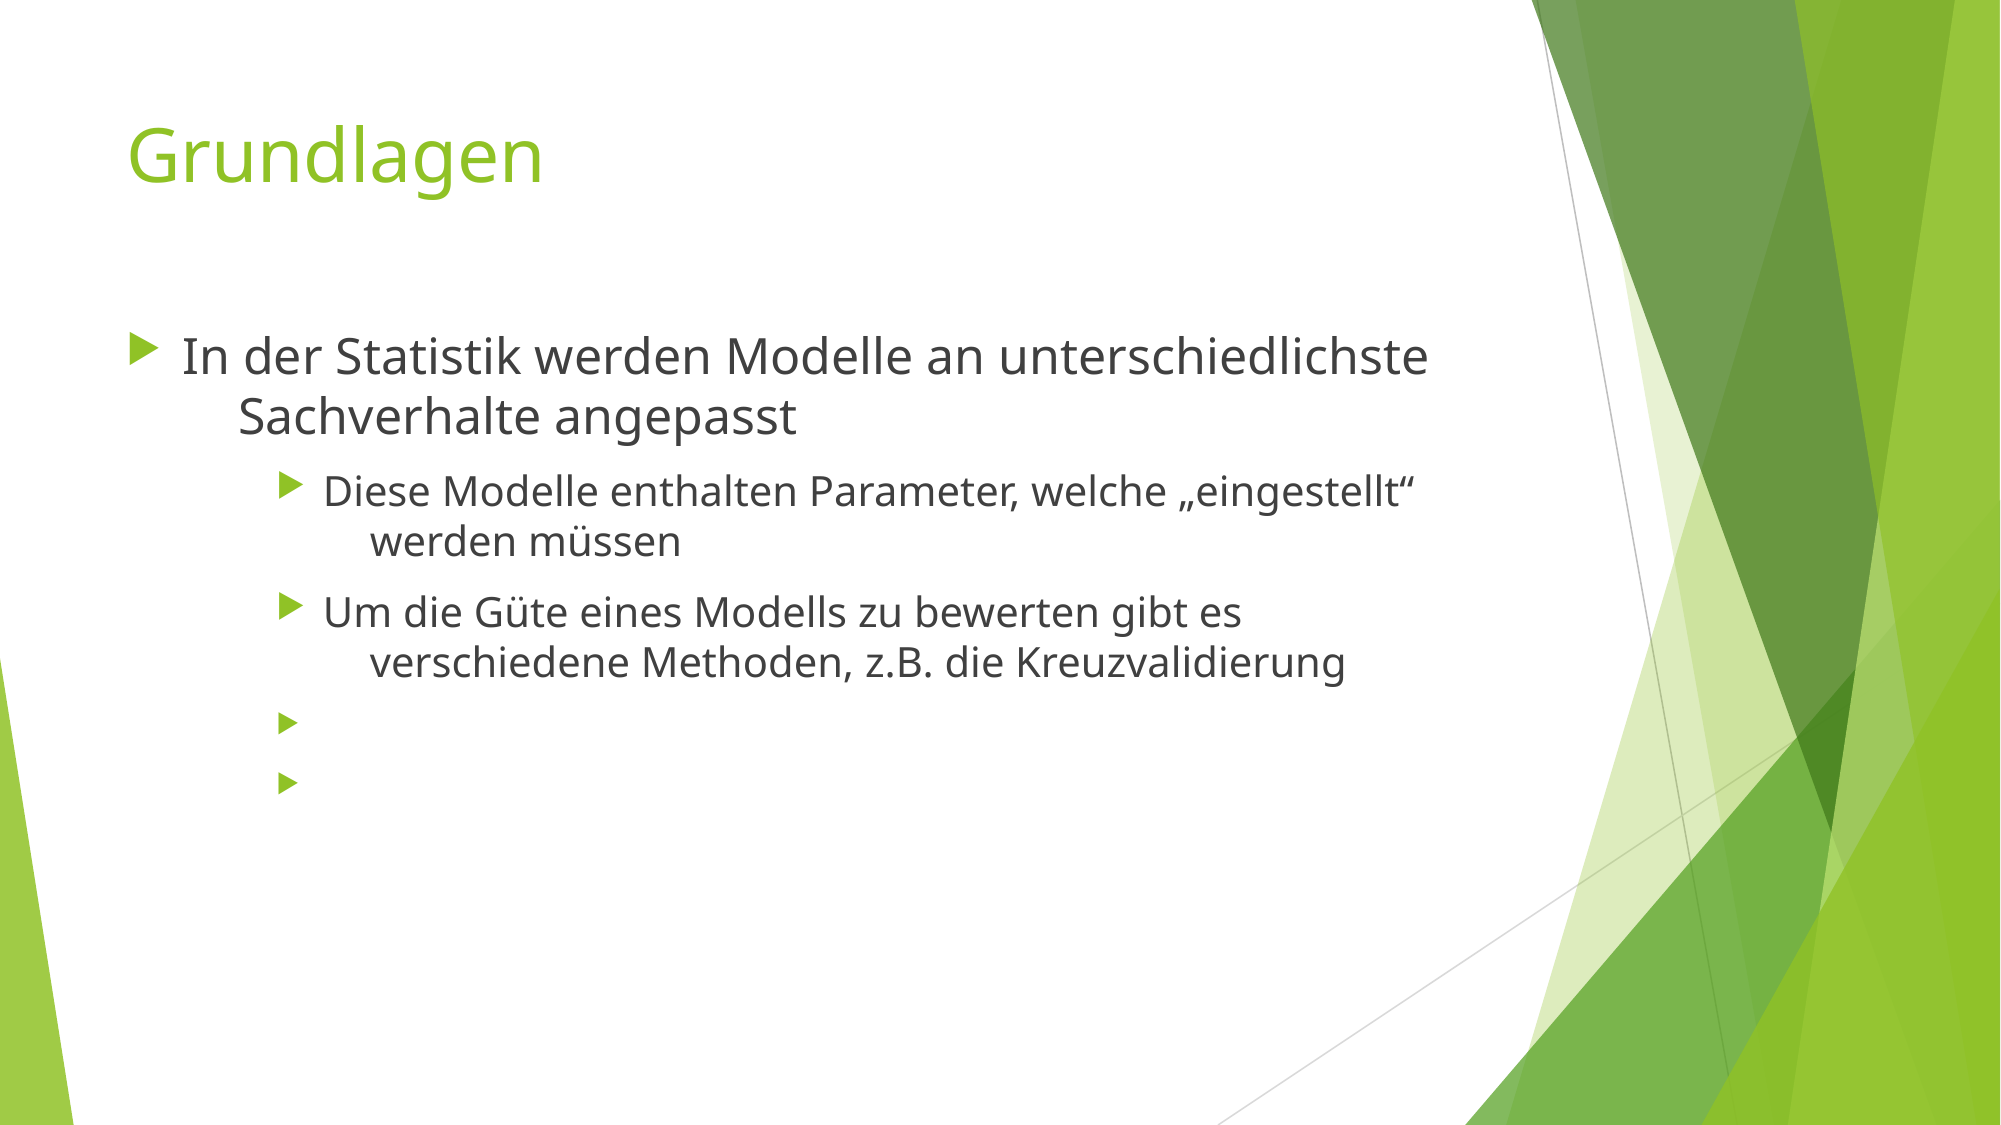

# Grundlagen
In der Statistik werden Modelle an unterschiedlichste Sachverhalte angepasst
Diese Modelle enthalten Parameter, welche „eingestellt“ werden müssen
Um die Güte eines Modells zu bewerten gibt es verschiedene Methoden, z.B. die Kreuzvalidierung